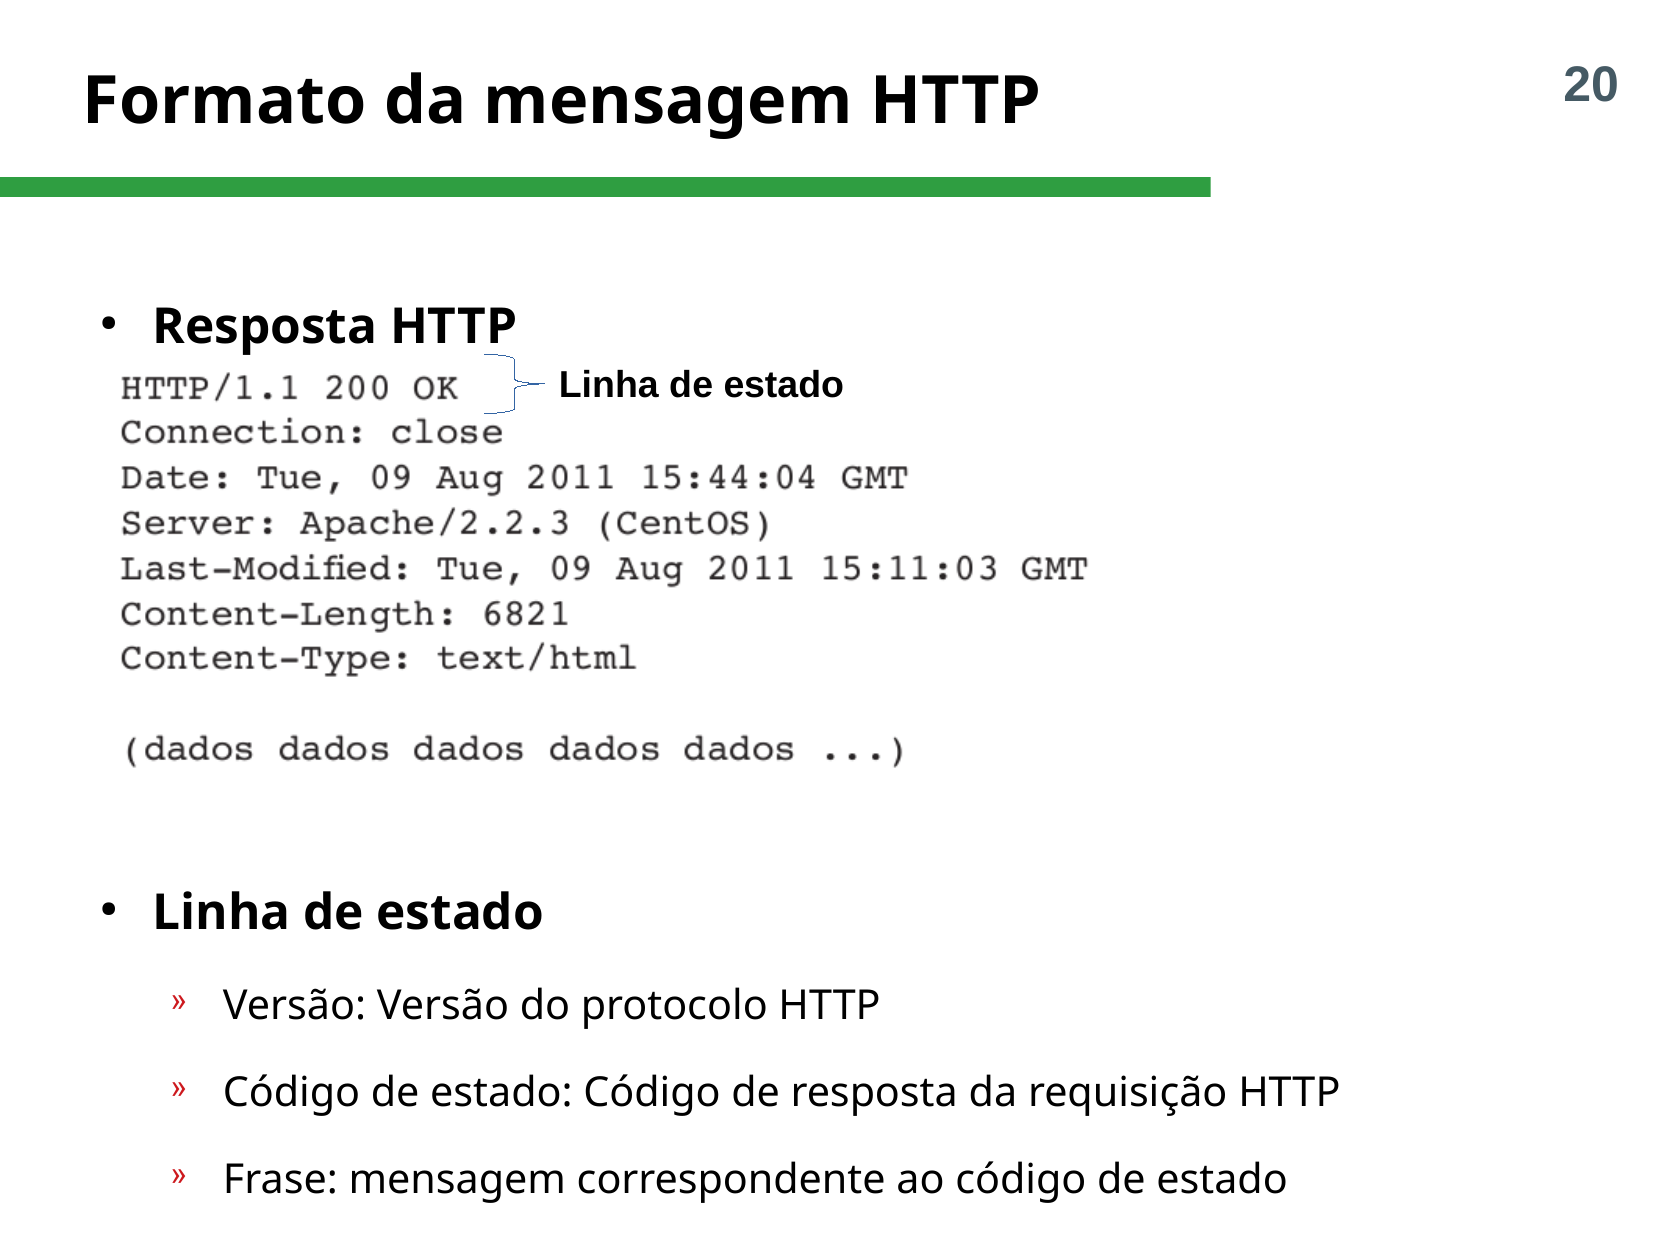

# Formato da mensagem HTTP
Resposta HTTP
Linha de estado
Versão: Versão do protocolo HTTP
Código de estado: Código de resposta da requisição HTTP
Frase: mensagem correspondente ao código de estado
Linha de estado